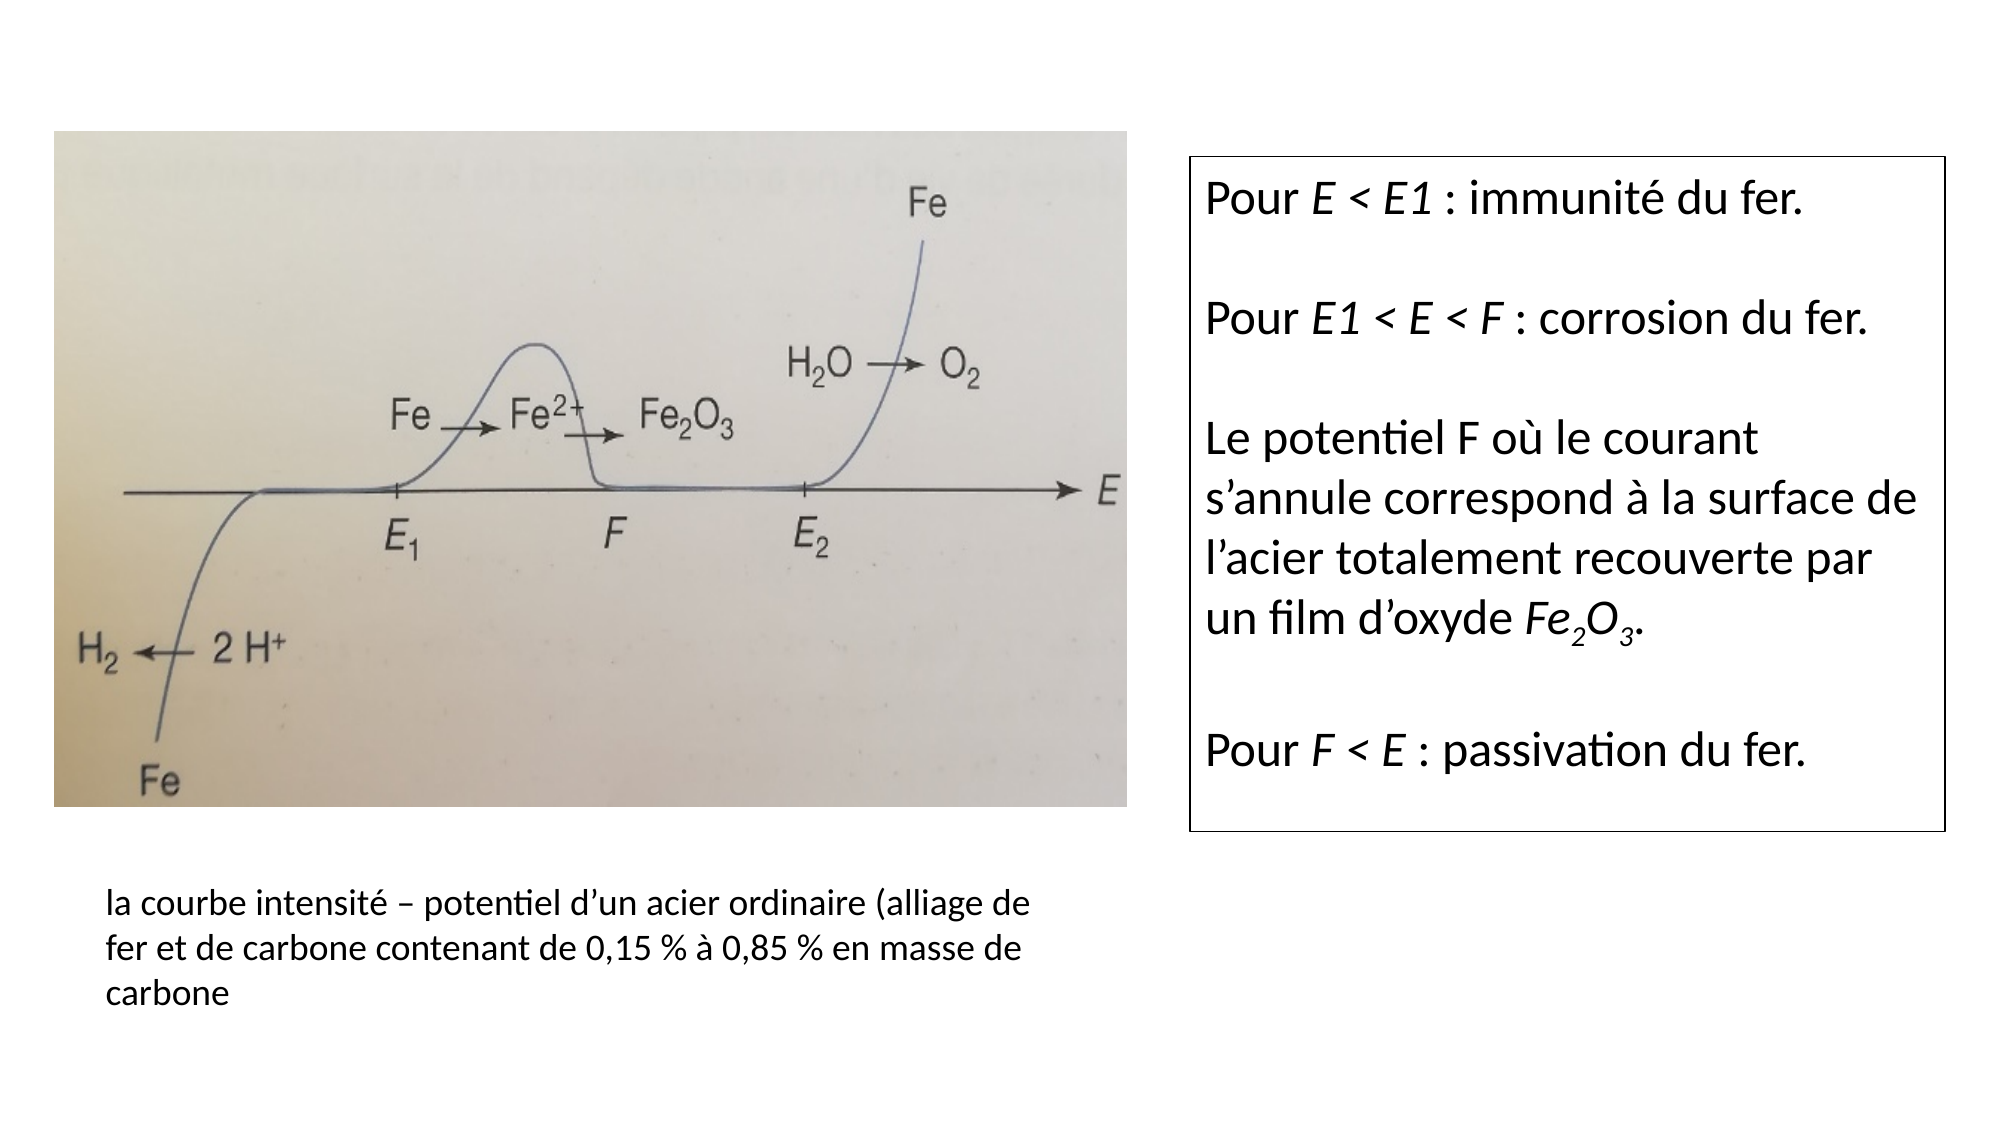

Pour E < E1 : immunité du fer.
Pour E1 < E < F : corrosion du fer.
Le potentiel F où le courant s’annule correspond à la surface de l’acier totalement recouverte par un film d’oxyde Fe2O3.
Pour F < E : passivation du fer.
la courbe intensité – potentiel d’un acier ordinaire (alliage de fer et de carbone contenant de 0,15 % à 0,85 % en masse de carbone